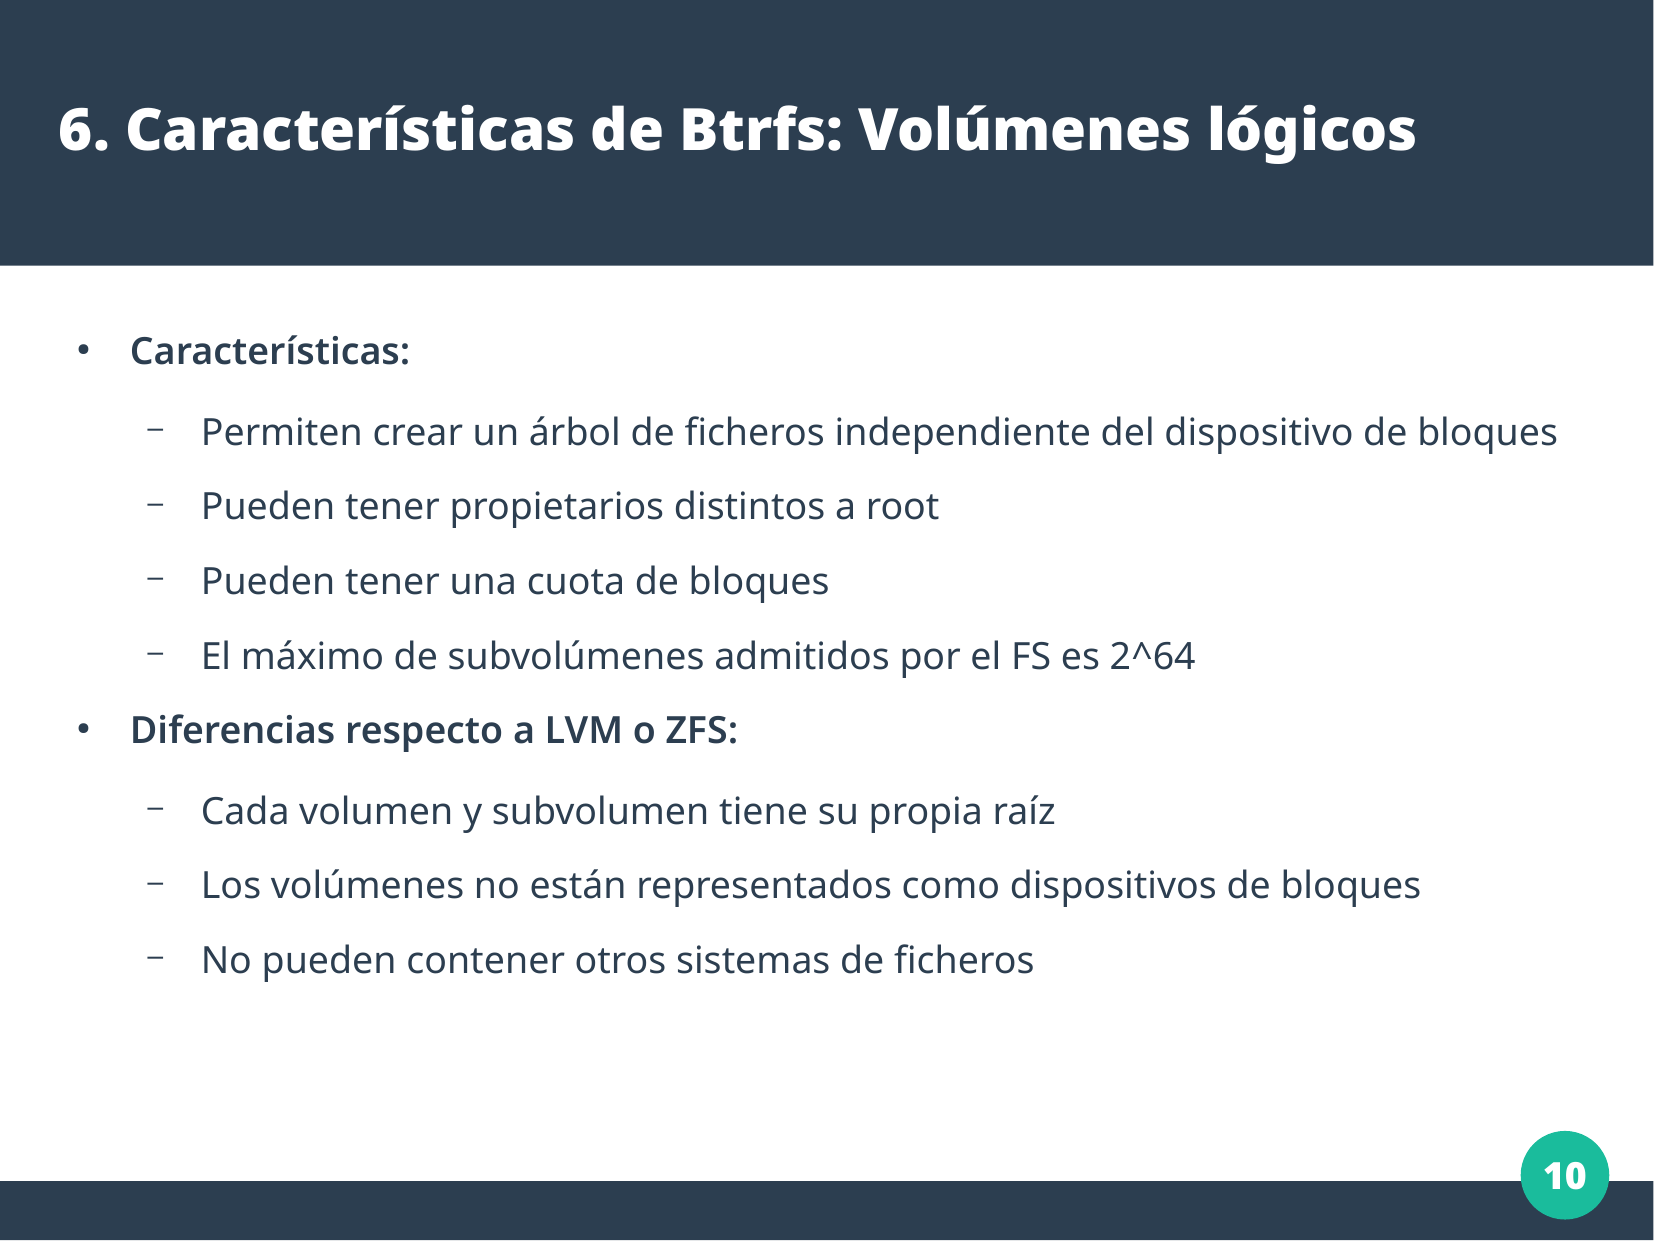

# 6. Características de Btrfs: Volúmenes lógicos
Características:
Permiten crear un árbol de ficheros independiente del dispositivo de bloques
Pueden tener propietarios distintos a root
Pueden tener una cuota de bloques
El máximo de subvolúmenes admitidos por el FS es 2^64
Diferencias respecto a LVM o ZFS:
Cada volumen y subvolumen tiene su propia raíz
Los volúmenes no están representados como dispositivos de bloques
No pueden contener otros sistemas de ficheros
10